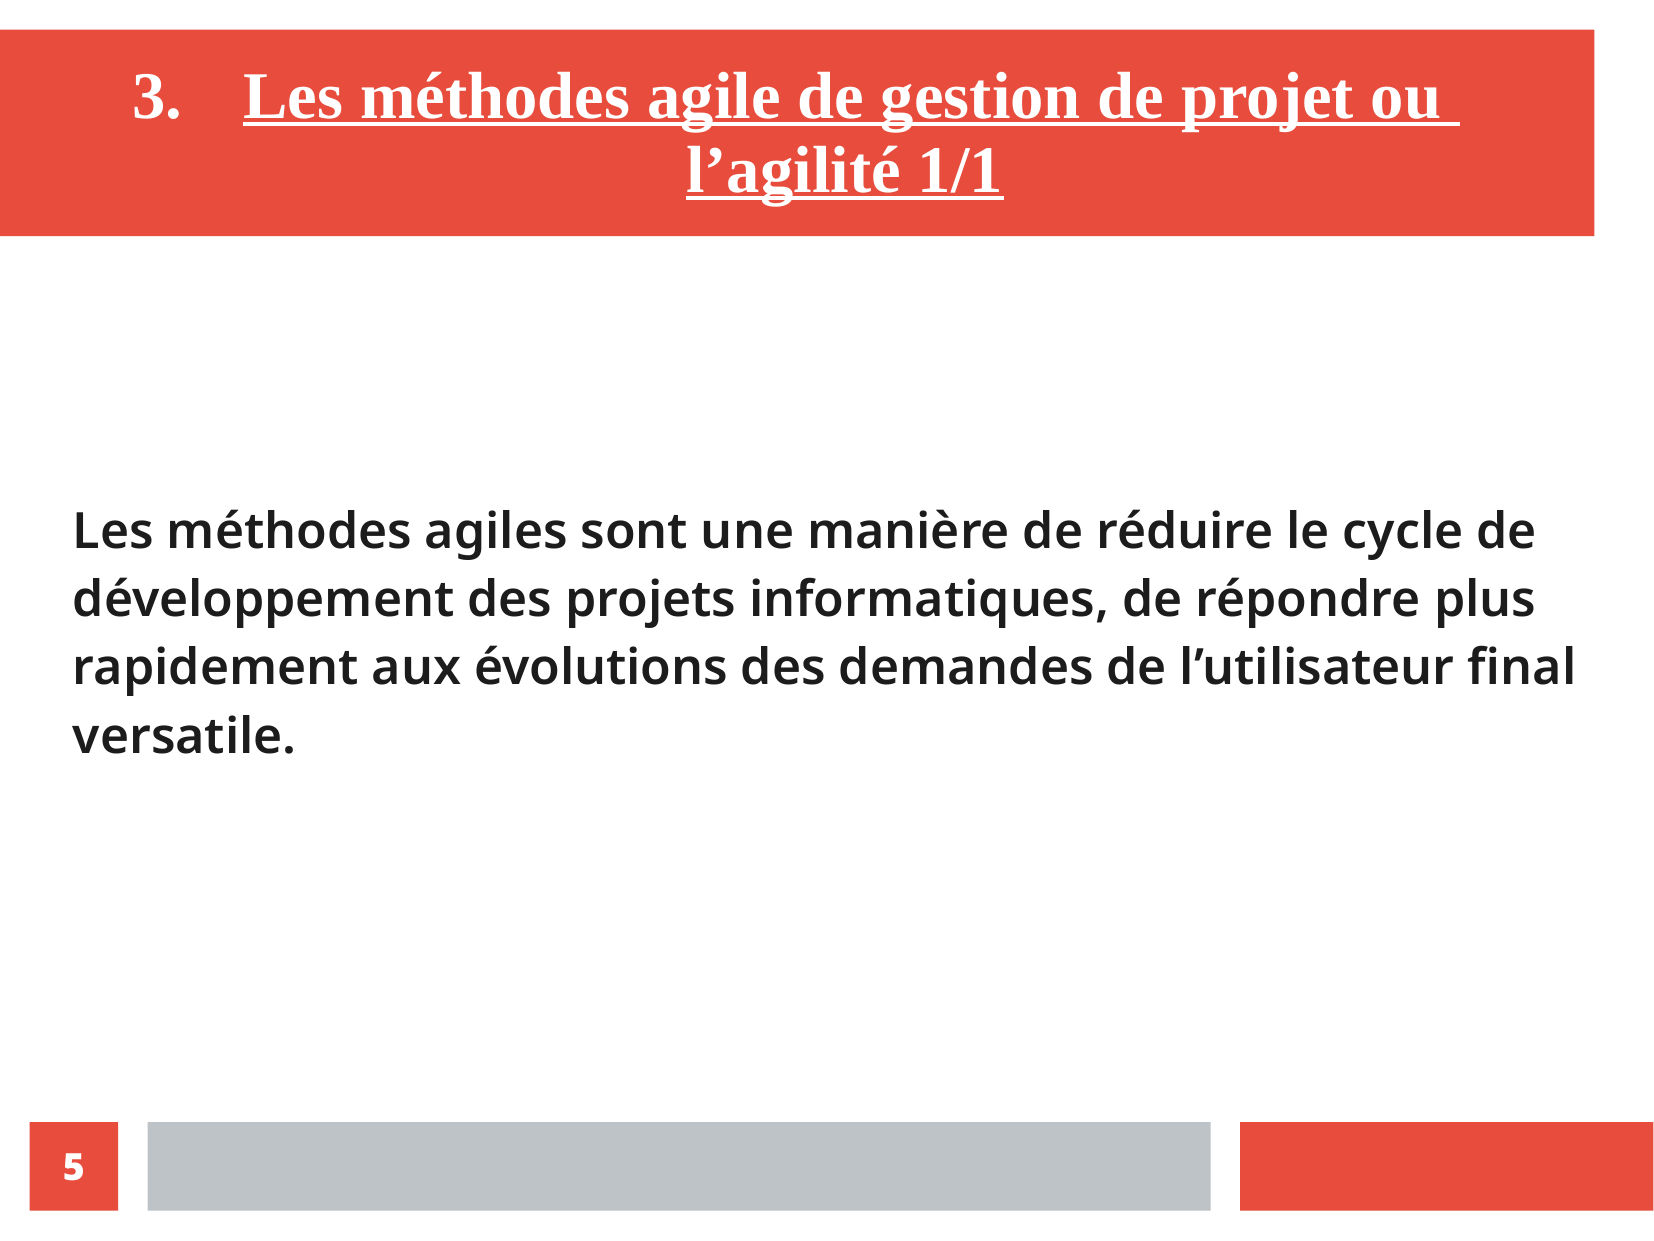

# 3.	Les méthodes agile de gestion de projet ou 									l’agilité 1/1
Les méthodes agiles sont une manière de réduire le cycle de développement des projets informatiques, de répondre plus rapidement aux évolutions des demandes de l’utilisateur final versatile.
5